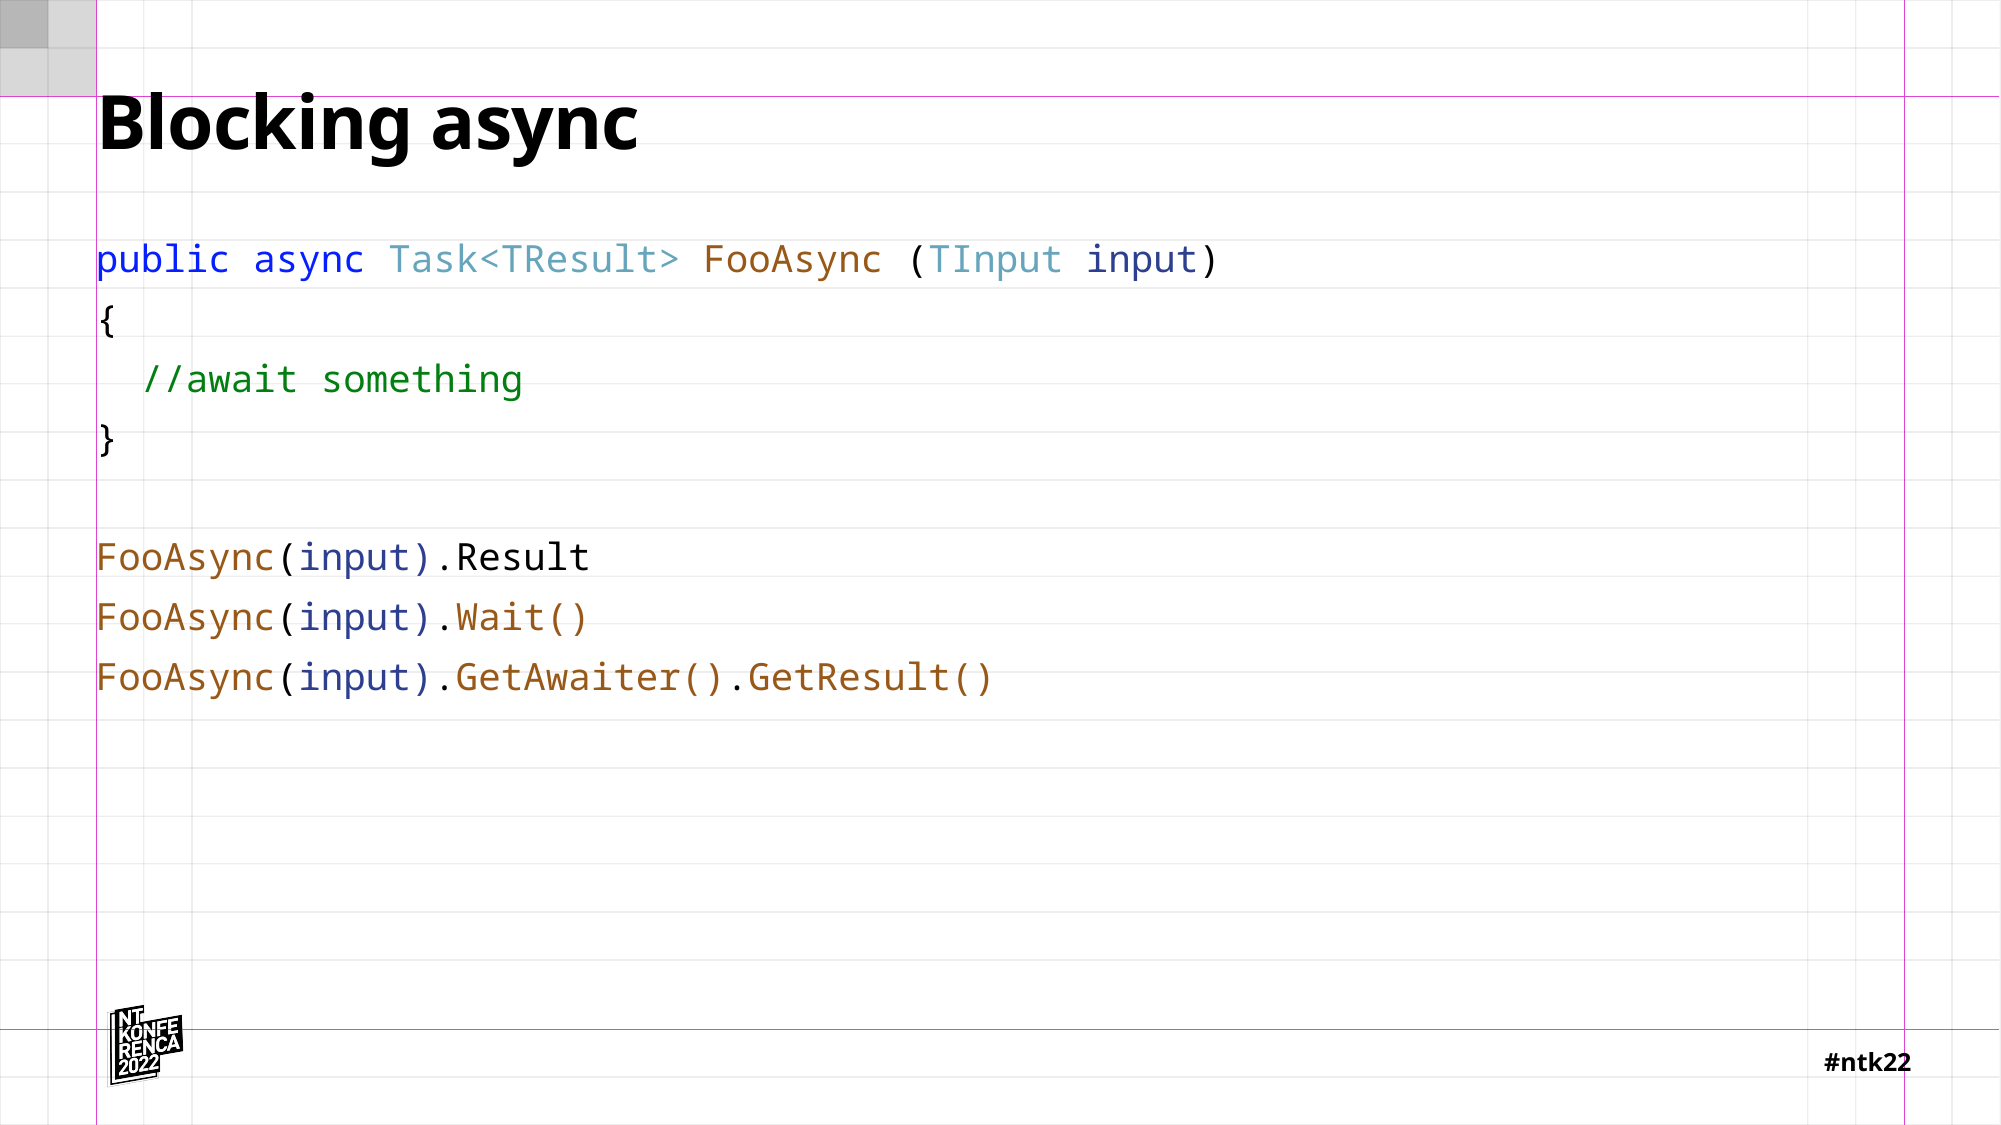

# Blocking async
public async Task<TResult> FooAsync (TInput input)
{
 //await something
}
FooAsync(input).Result
FooAsync(input).Wait()
FooAsync(input).GetAwaiter().GetResult()